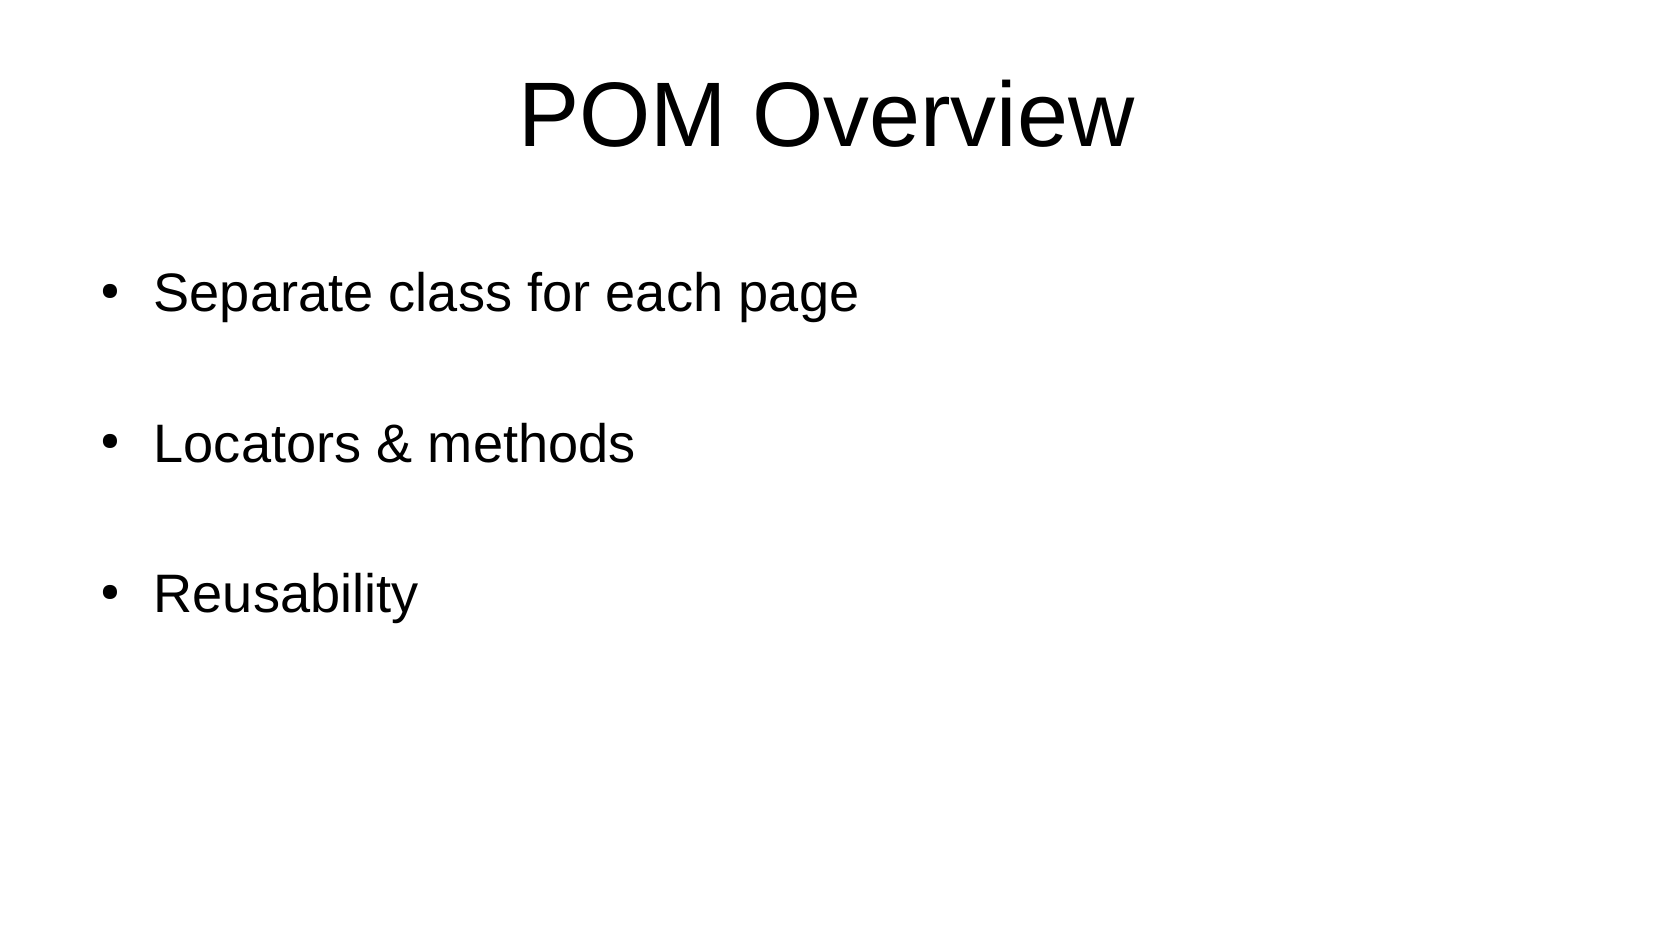

# POM Overview
Separate class for each page
Locators & methods
Reusability